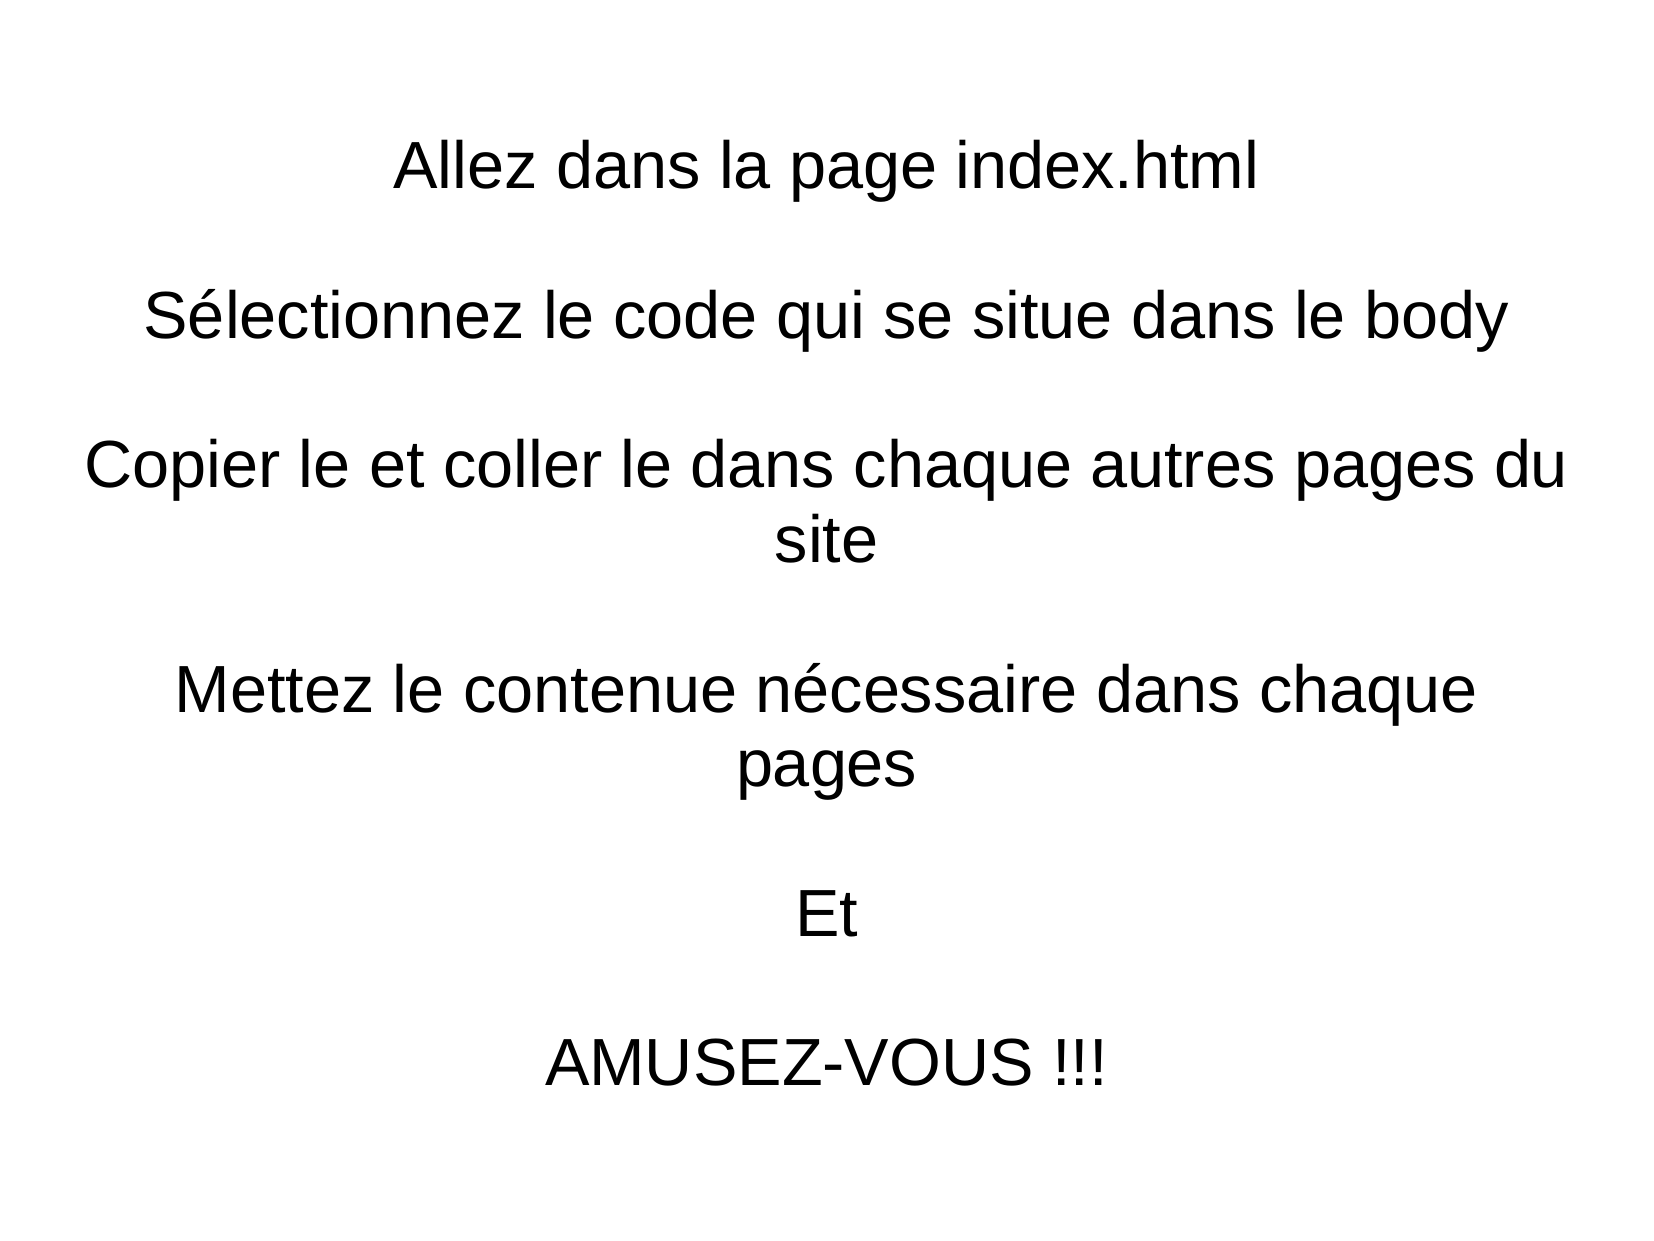

# Allez dans la page index.html
Sélectionnez le code qui se situe dans le body
Copier le et coller le dans chaque autres pages du site
Mettez le contenue nécessaire dans chaque pages
Et
AMUSEZ-VOUS !!!